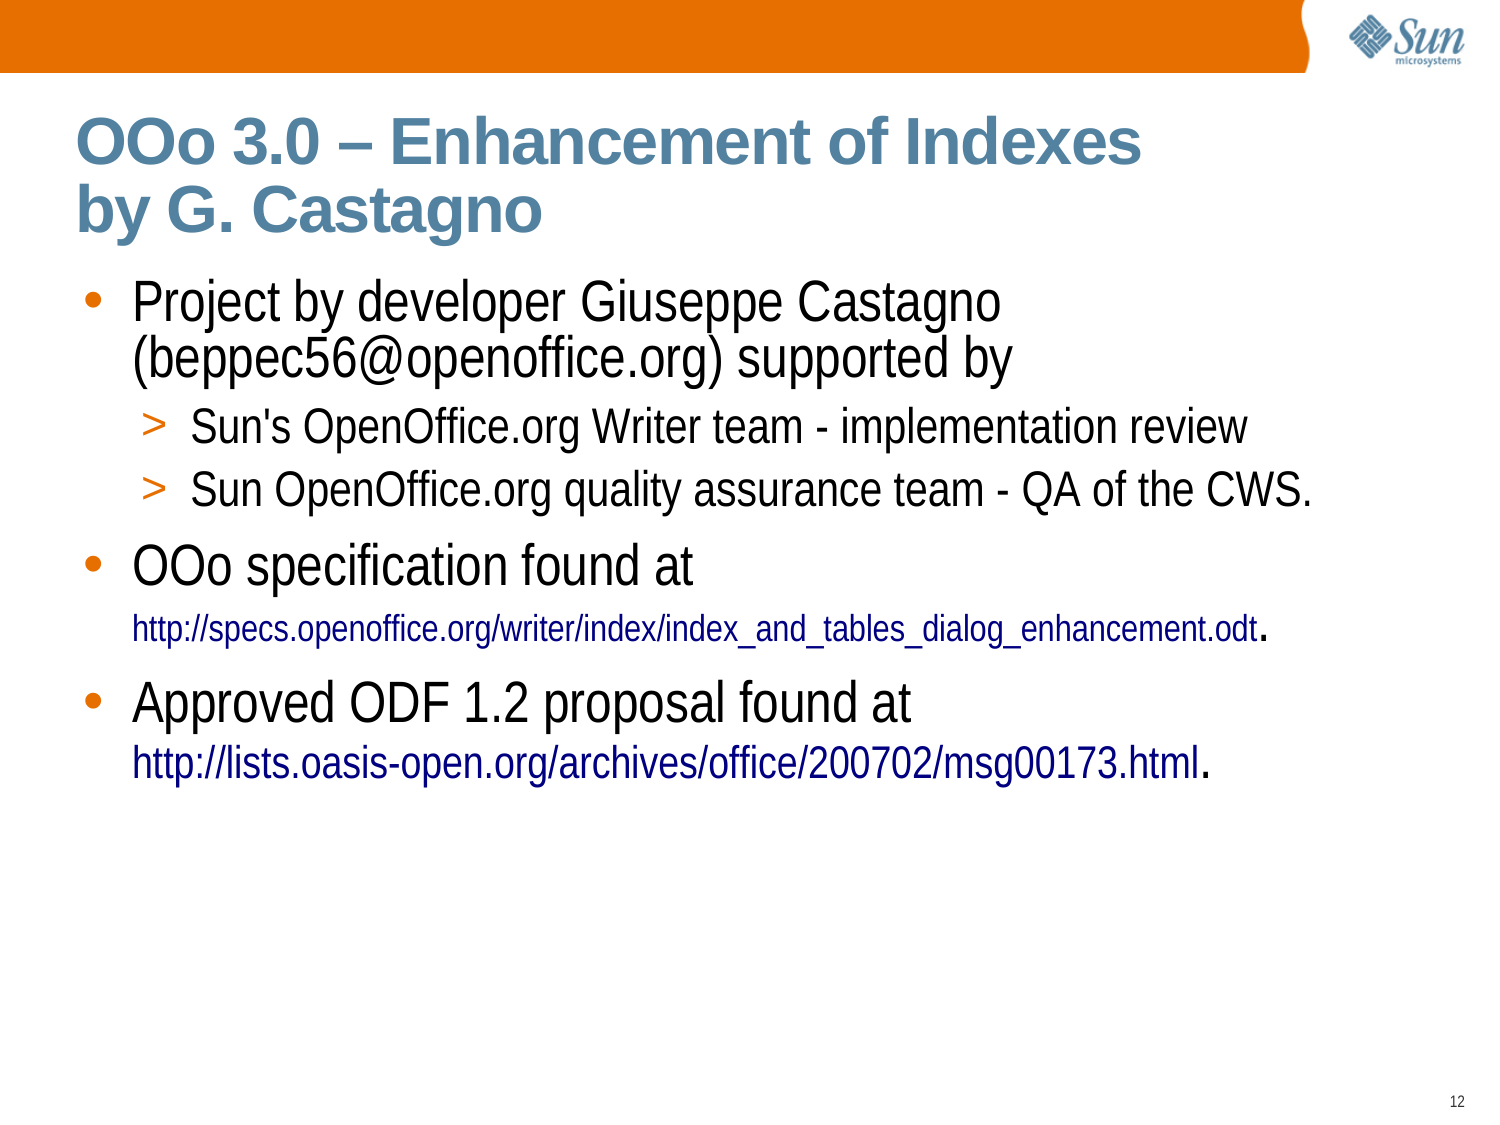

# OOo 3.0 – Enhancement of Indexes by G. Castagno
Project by developer Giuseppe Castagno (beppec56@openoffice.org) supported by
Sun's OpenOffice.org Writer team - implementation review
Sun OpenOffice.org quality assurance team - QA of the CWS.
OOo specification found at http://specs.openoffice.org/writer/index/index_and_tables_dialog_enhancement.odt.
Approved ODF 1.2 proposal found at http://lists.oasis-open.org/archives/office/200702/msg00173.html.